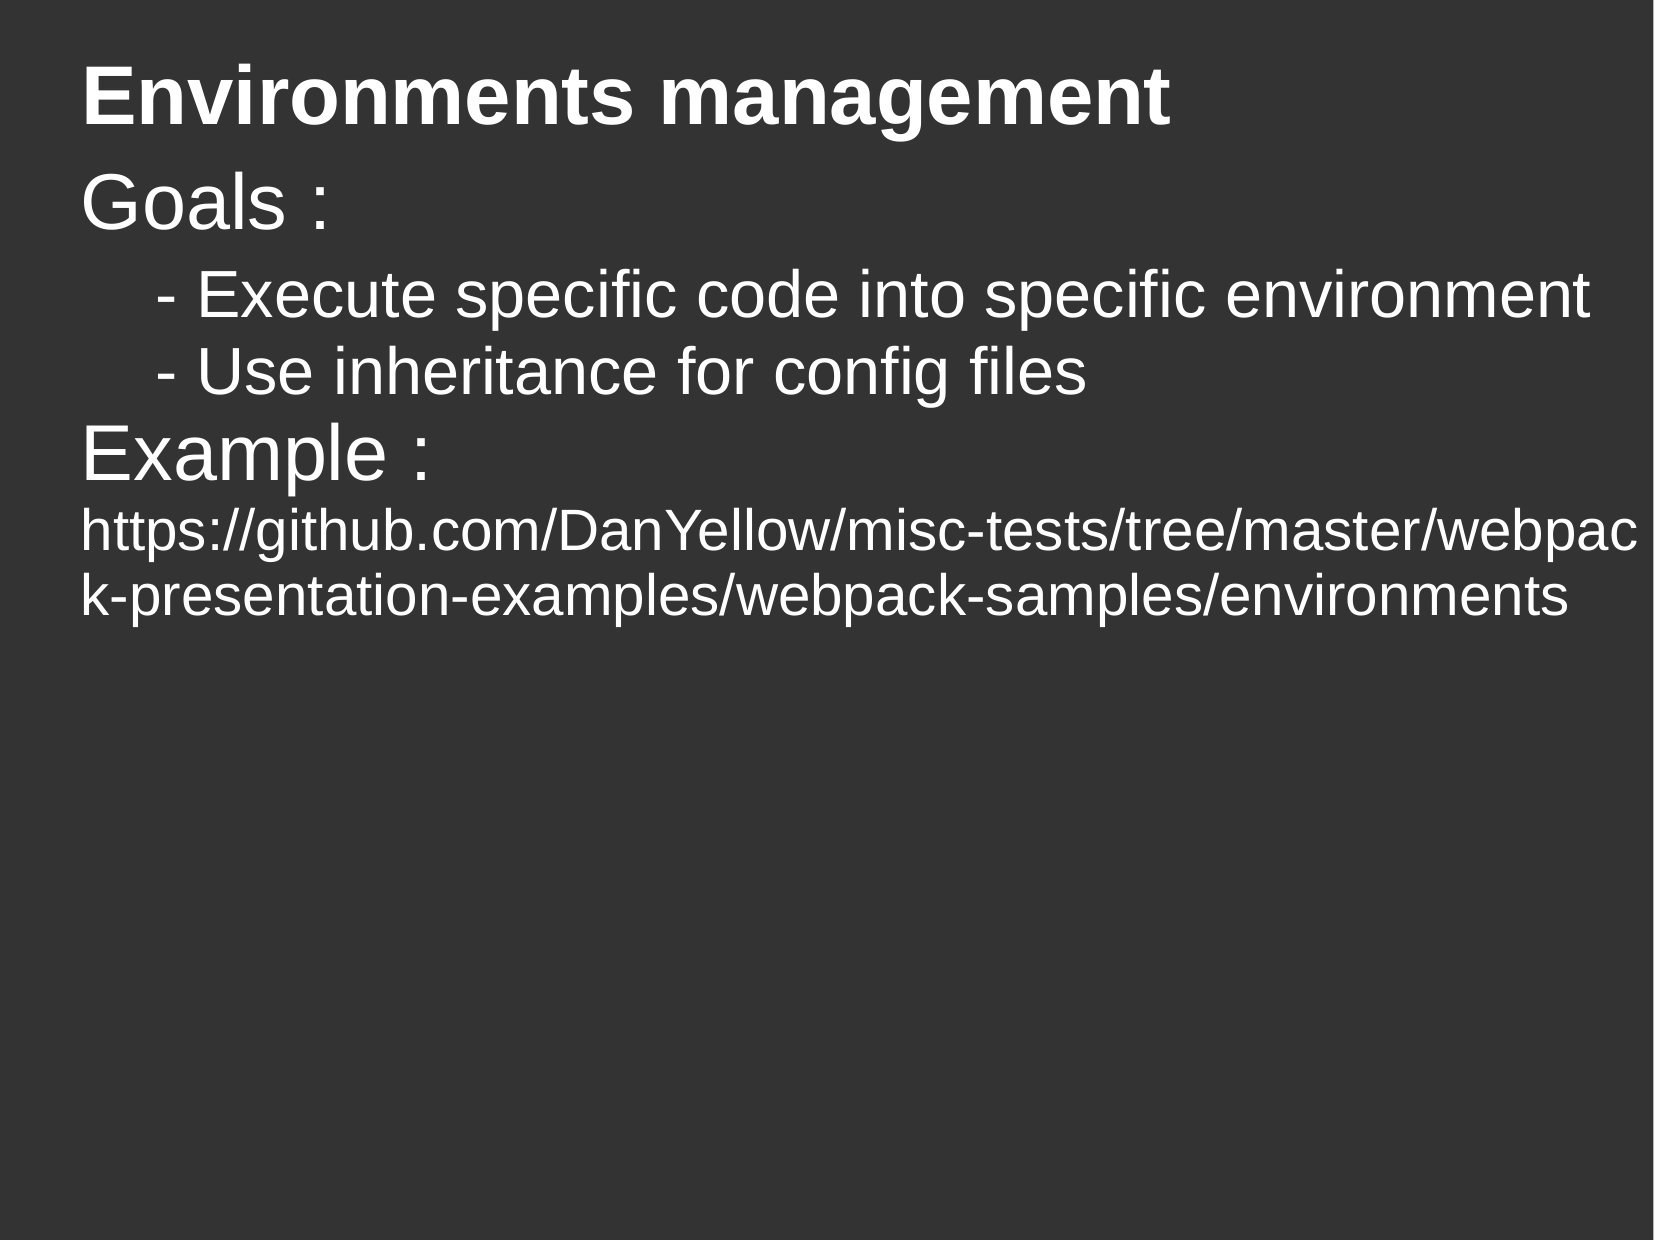

Environments management
# Goals : - Execute specific code into specific environment - Use inheritance for config files Example : https://github.com/DanYellow/misc-tests/tree/master/webpack-presentation-examples/webpack-samples/environments